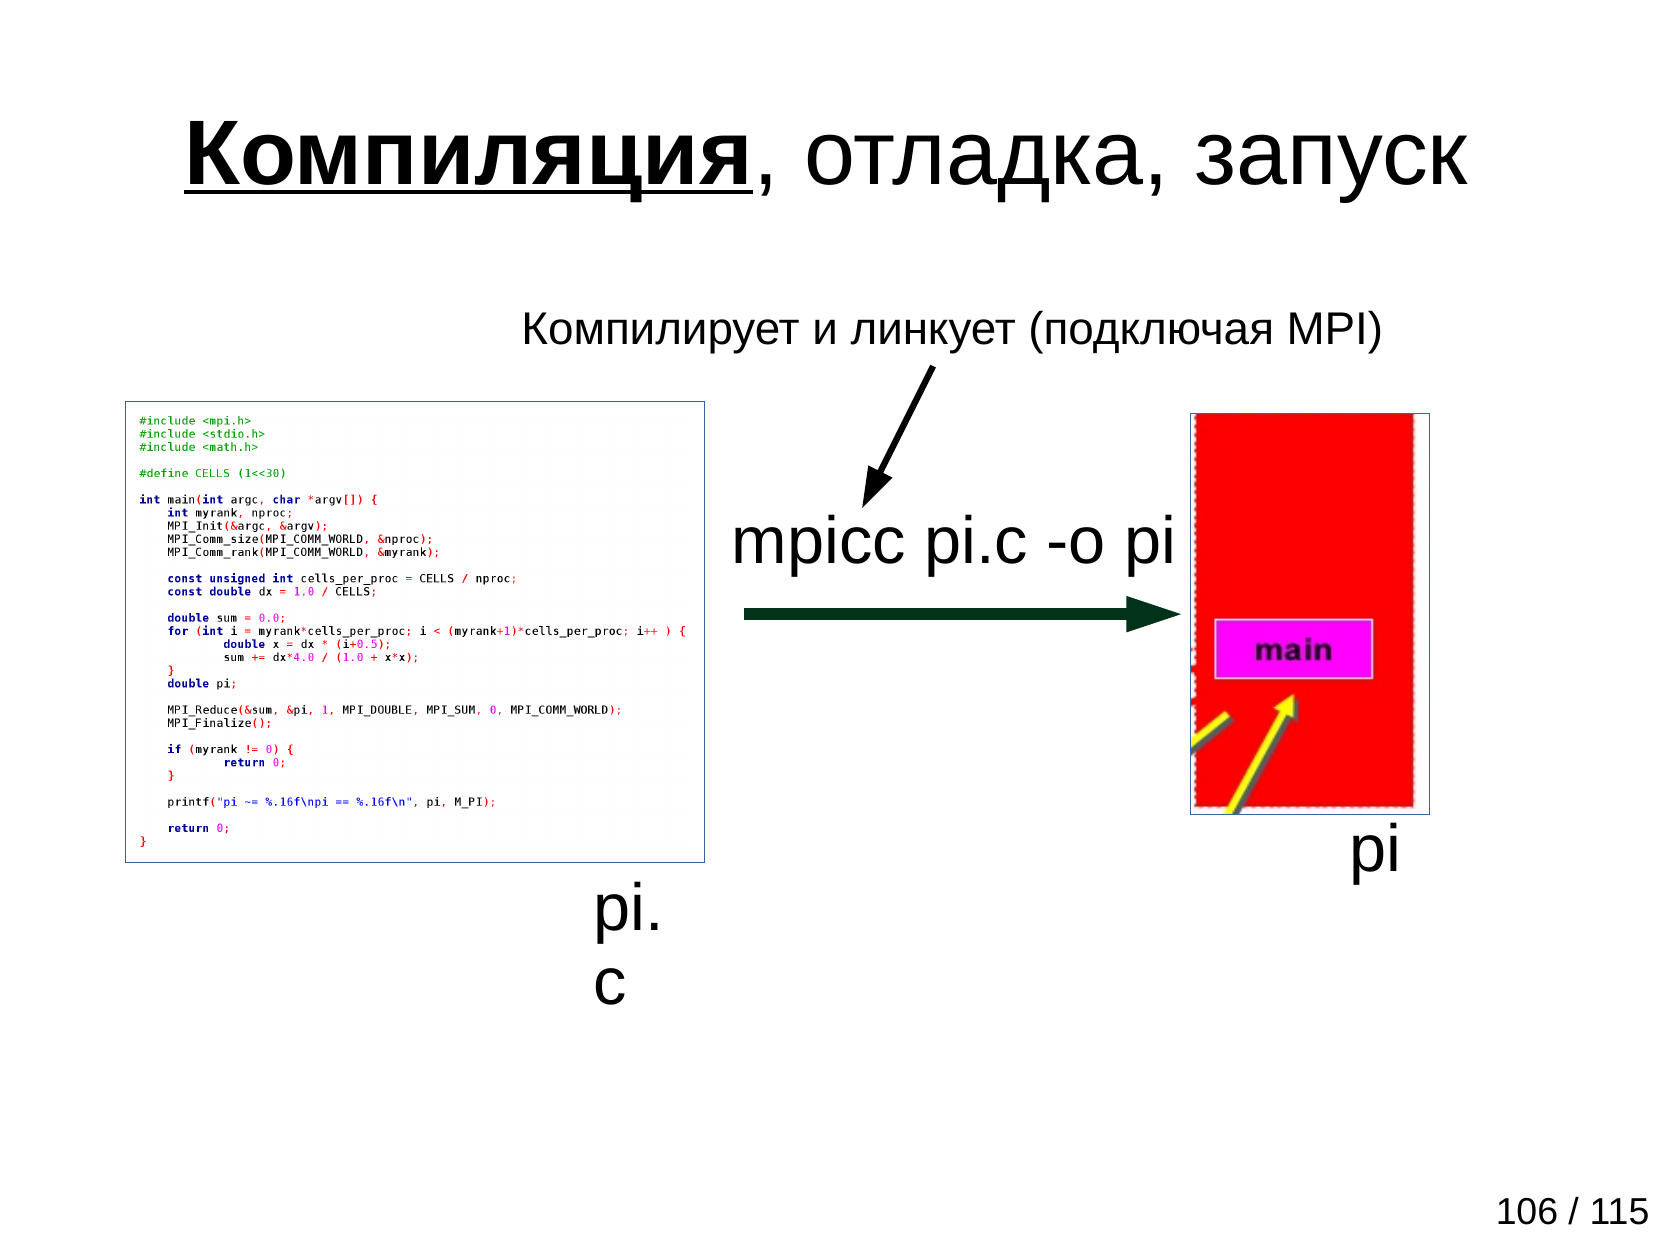

# Компиляция, отладка, запуск
Компилирует и линкует (подключая MPI)
mpicc pi.c -o pi
pi
pi.c